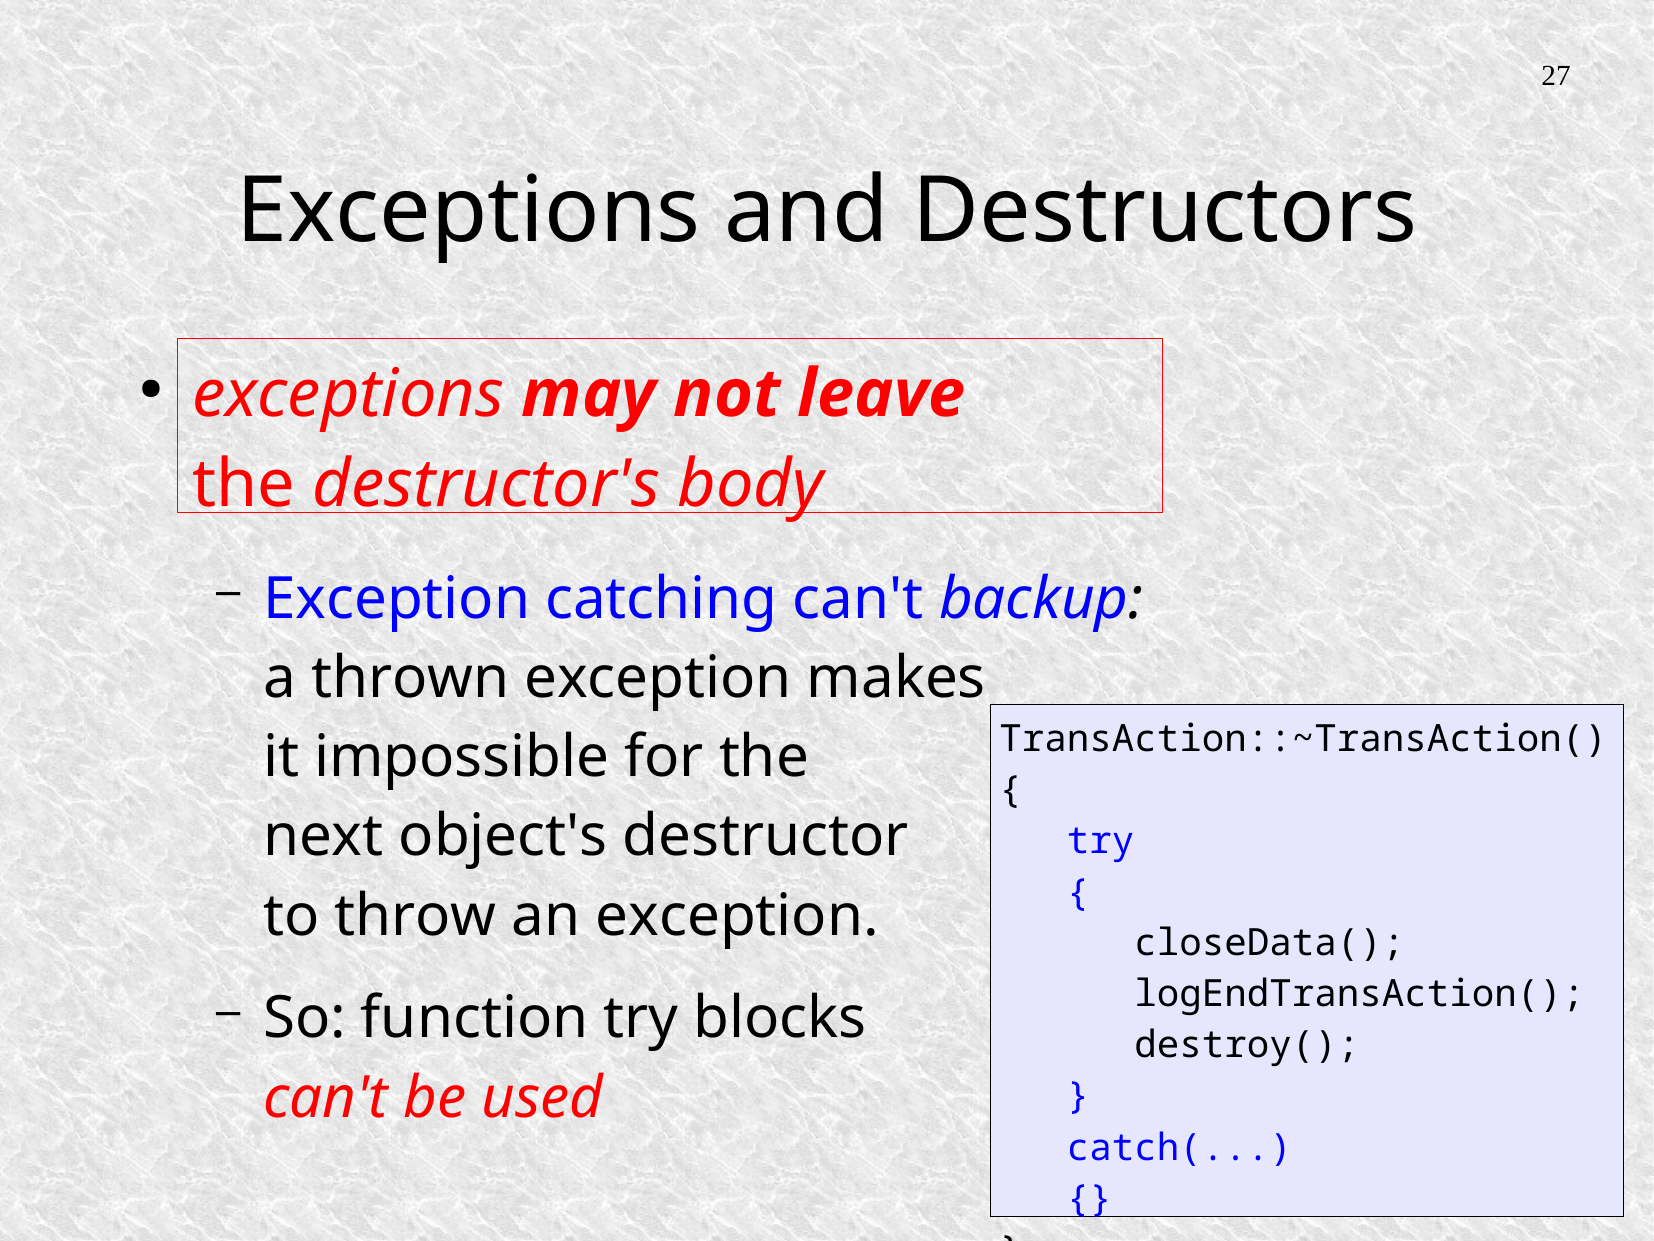

27
# Exceptions and Destructors
exceptions may not leave
the destructor's body
Exception catching can't backup:
a thrown exception makes
it impossible for the
next object's destructor
to throw an exception.
So: function try blocks
can't be used
TransAction::~TransAction()
{
 try
 {
 closeData();
 logEndTransAction();
 destroy();
 }
 catch(...)
 {}
}